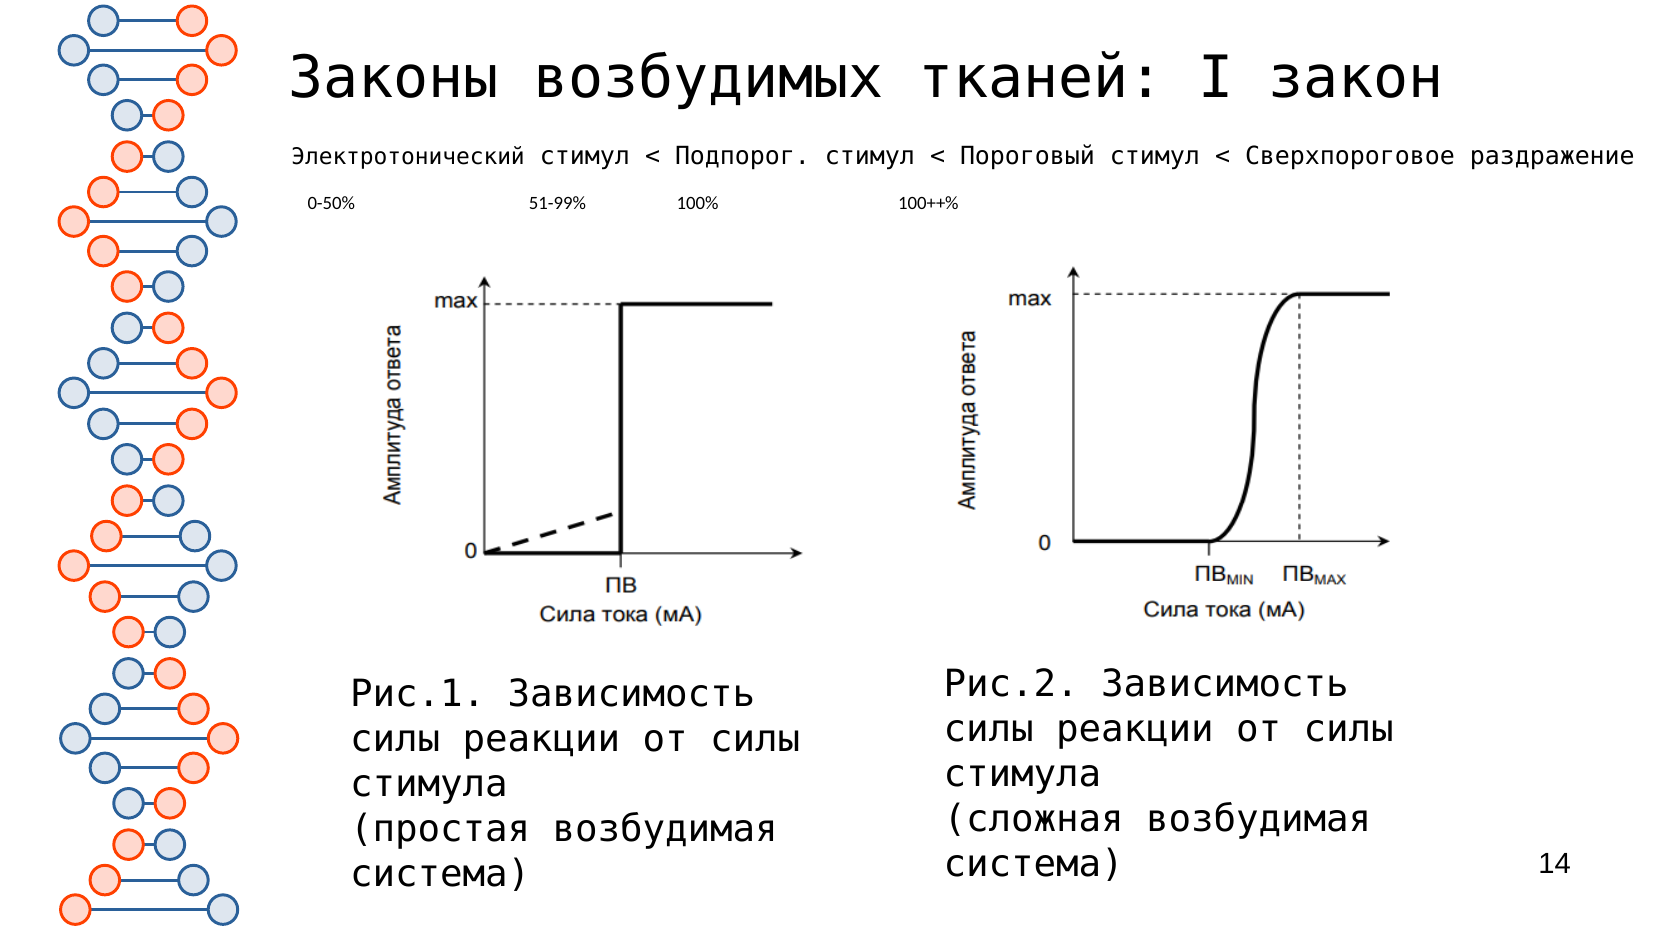

# Законы возбудимых тканей: I закон
Электротонический стимул < Подпорог. стимул < Пороговый стимул < Сверхпороговое раздражение
0-50%			51-99%		100%			100++%
Рис.2. Зависимость силы реакции от силы стимула
(сложная возбудимая система)
Рис.1. Зависимость силы реакции от силы стимула
(простая возбудимая система)
14